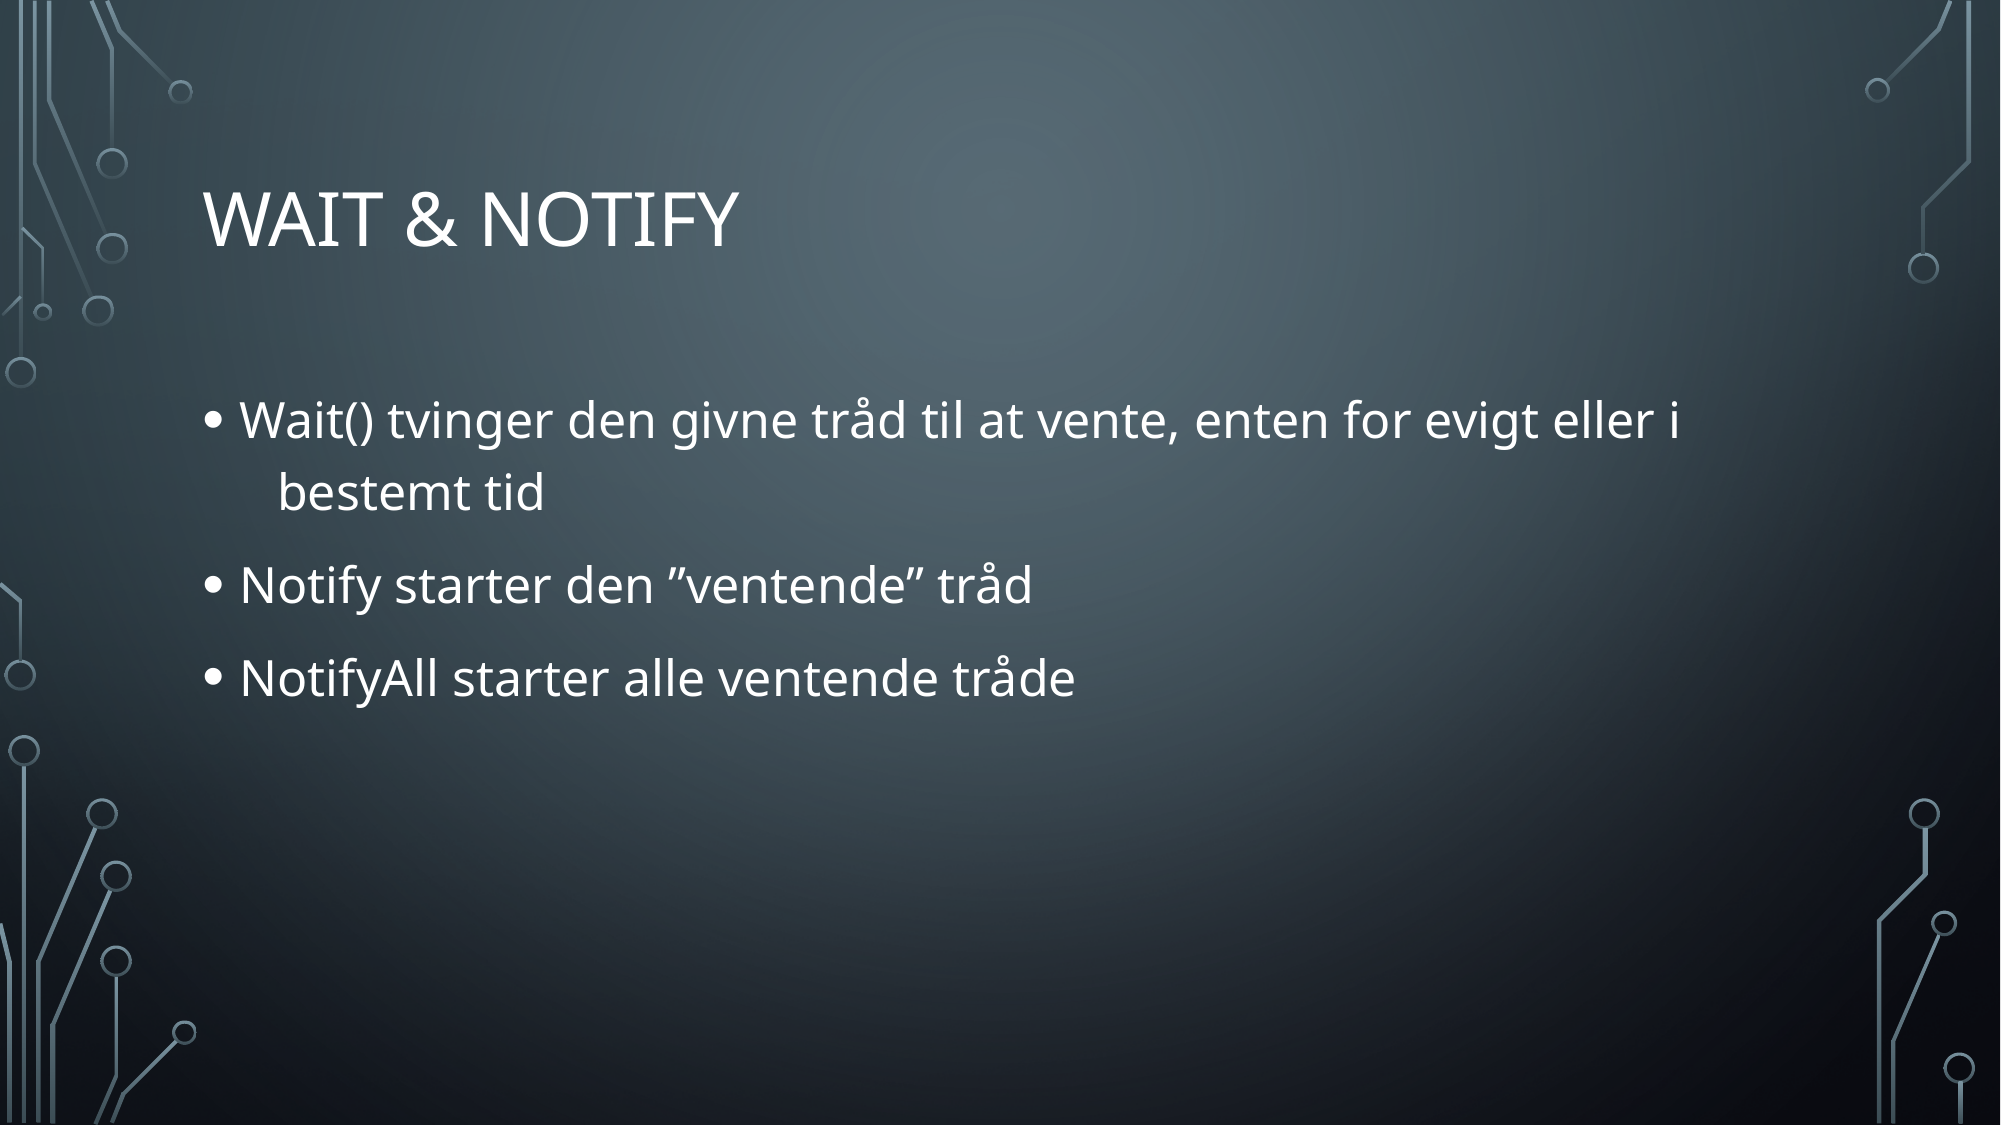

# Wait & notify
Wait() tvinger den givne tråd til at vente, enten for evigt eller i bestemt tid
Notify starter den ”ventende” tråd
NotifyAll starter alle ventende tråde